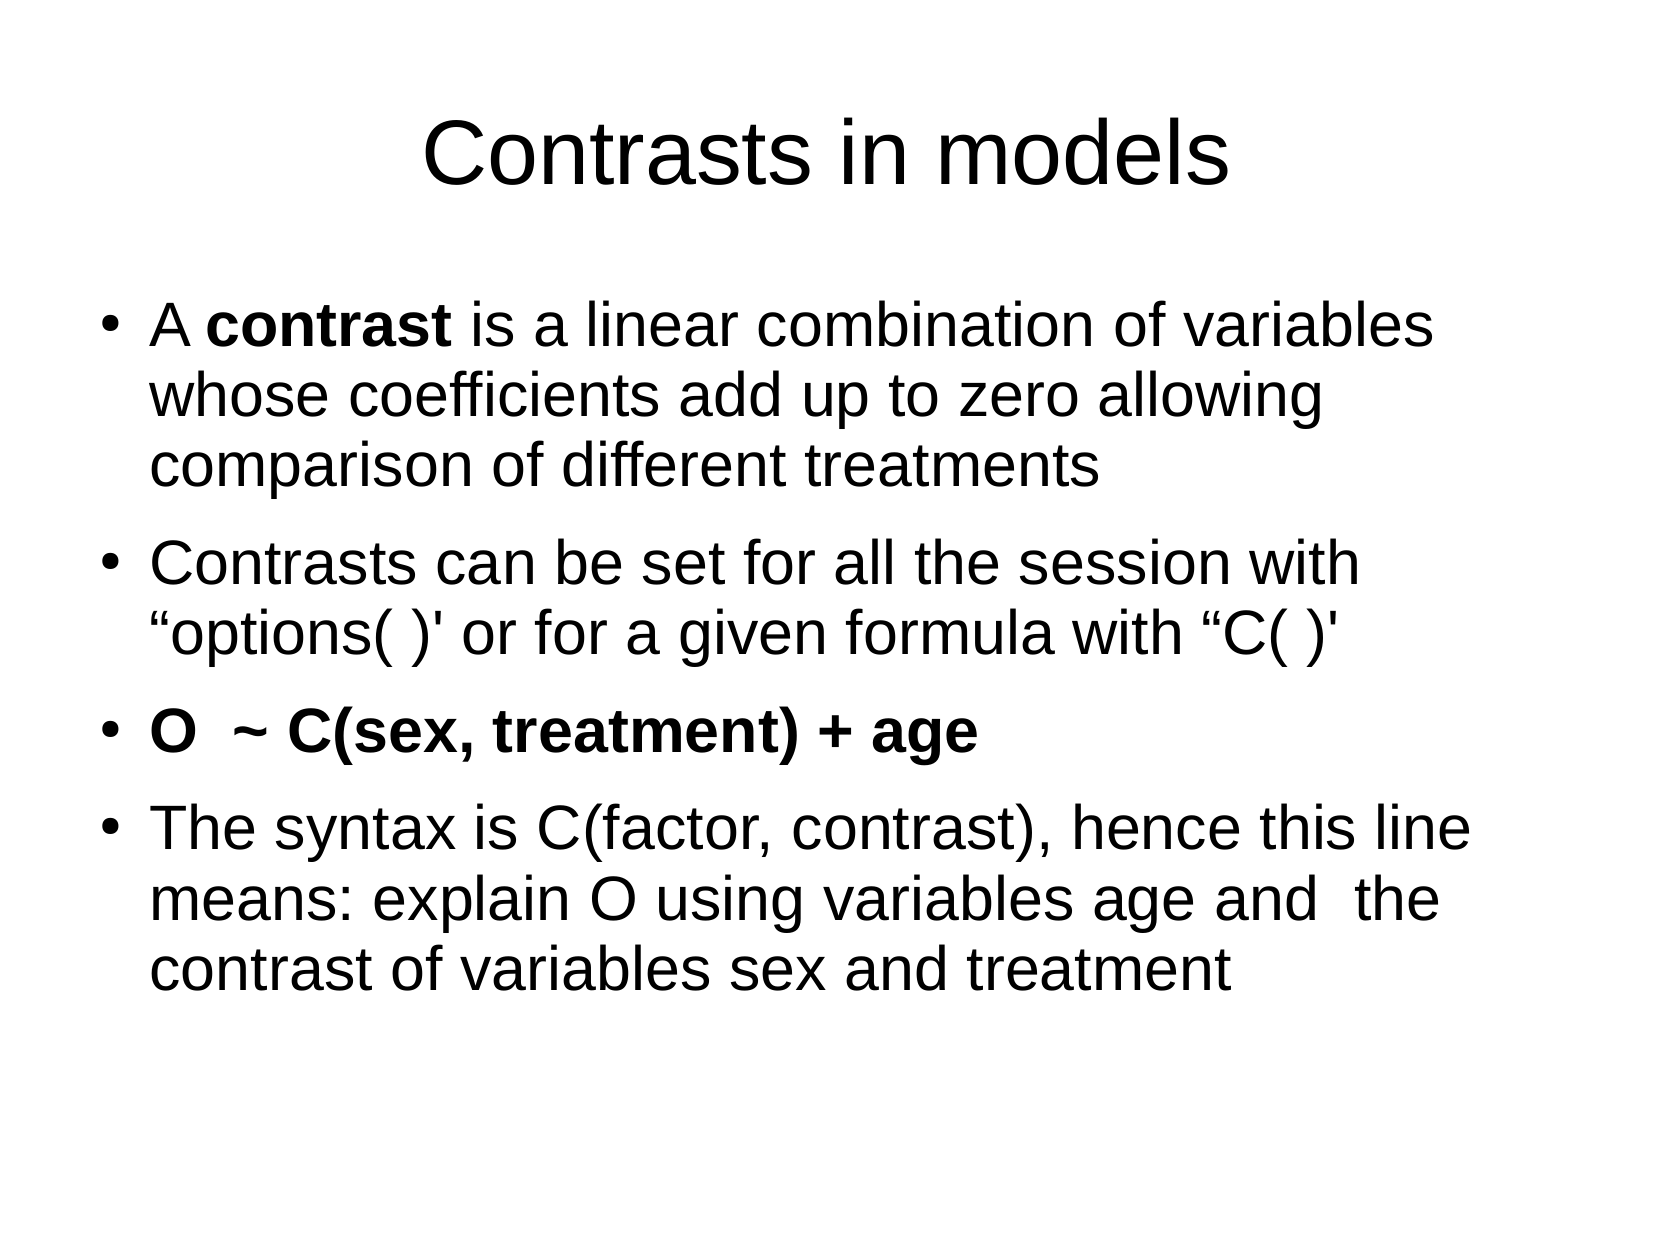

# Contrasts in models
A contrast is a linear combination of variables whose coefficients add up to zero allowing comparison of different treatments
Contrasts can be set for all the session with “options( )' or for a given formula with “C( )'
O ~ C(sex, treatment) + age
The syntax is C(factor, contrast), hence this line means: explain O using variables age and the contrast of variables sex and treatment